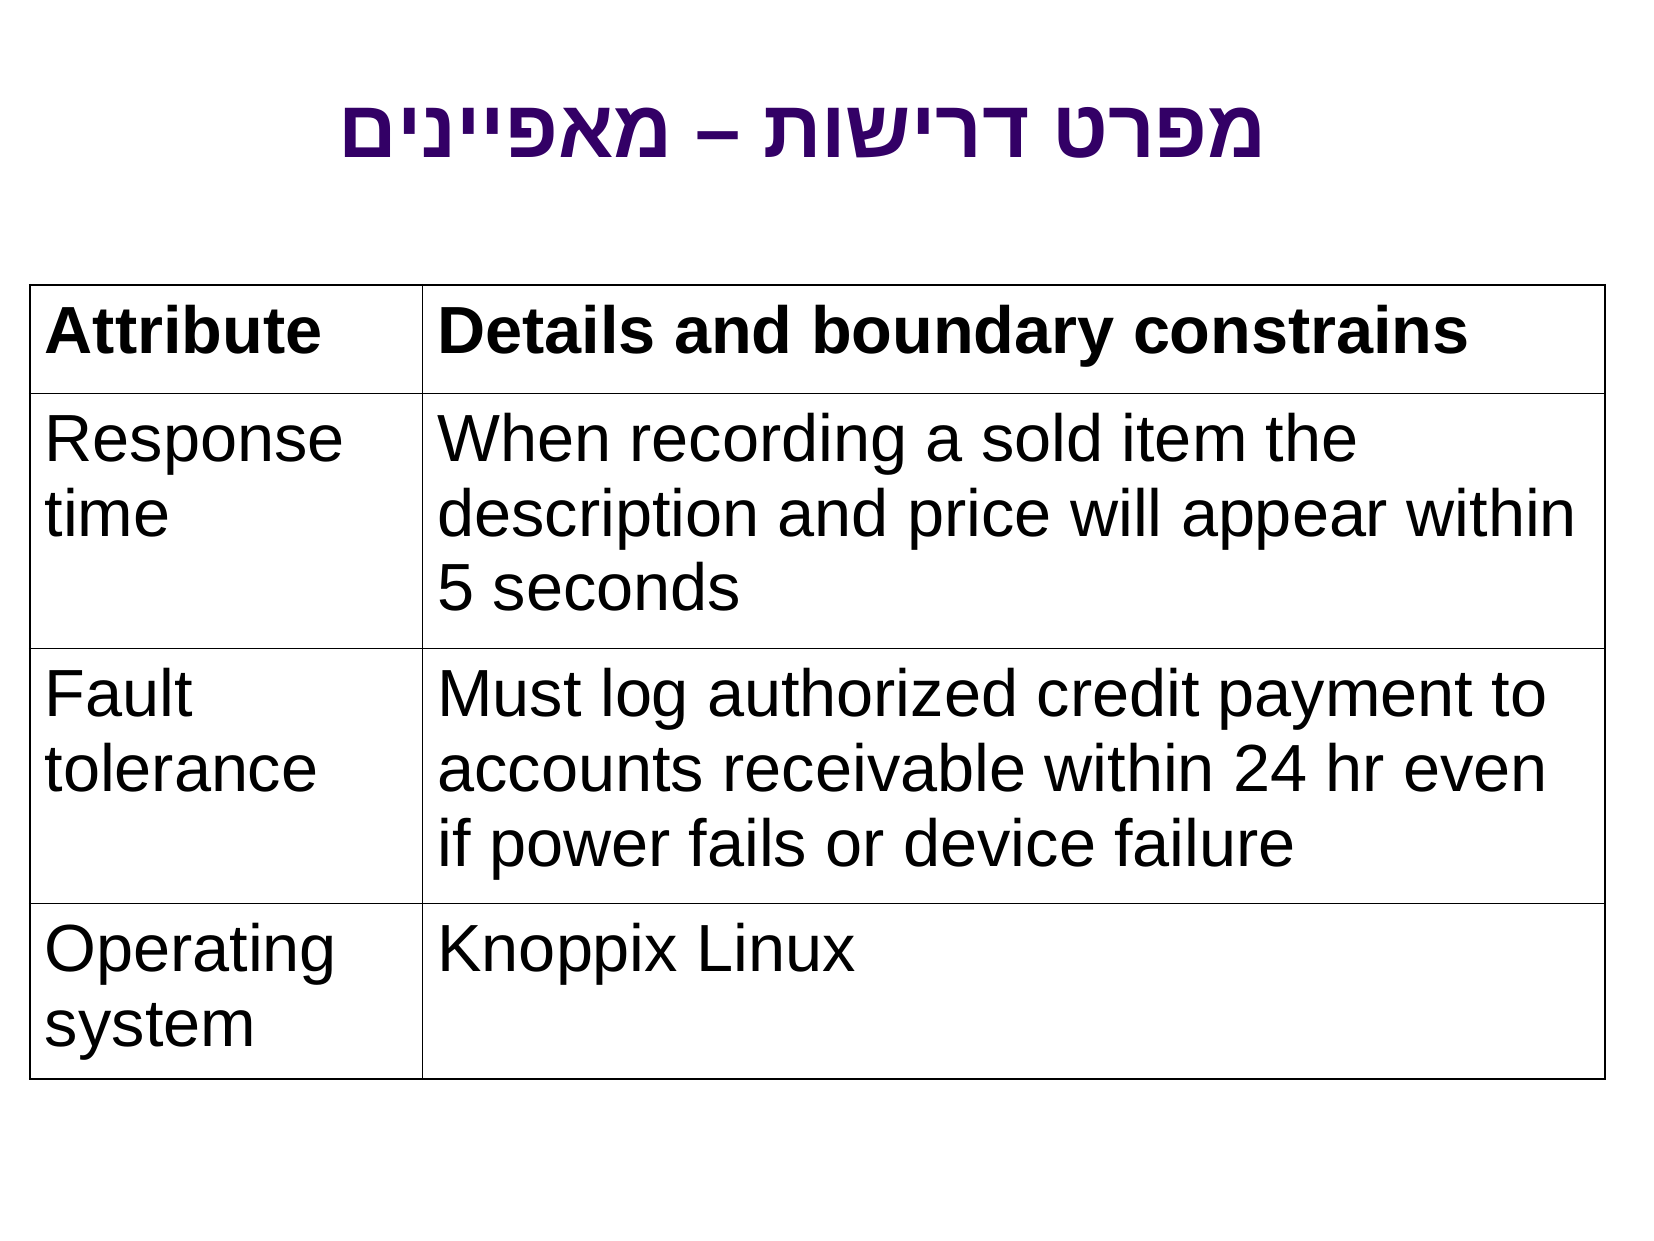

# מפרט דרישות – מאפיינים
| Attribute | Details and boundary constrains |
| --- | --- |
| Response time | When recording a sold item the description and price will appear within 5 seconds |
| Fault tolerance | Must log authorized credit payment to accounts receivable within 24 hr even if power fails or device failure |
| Operating system | Knoppix Linux |